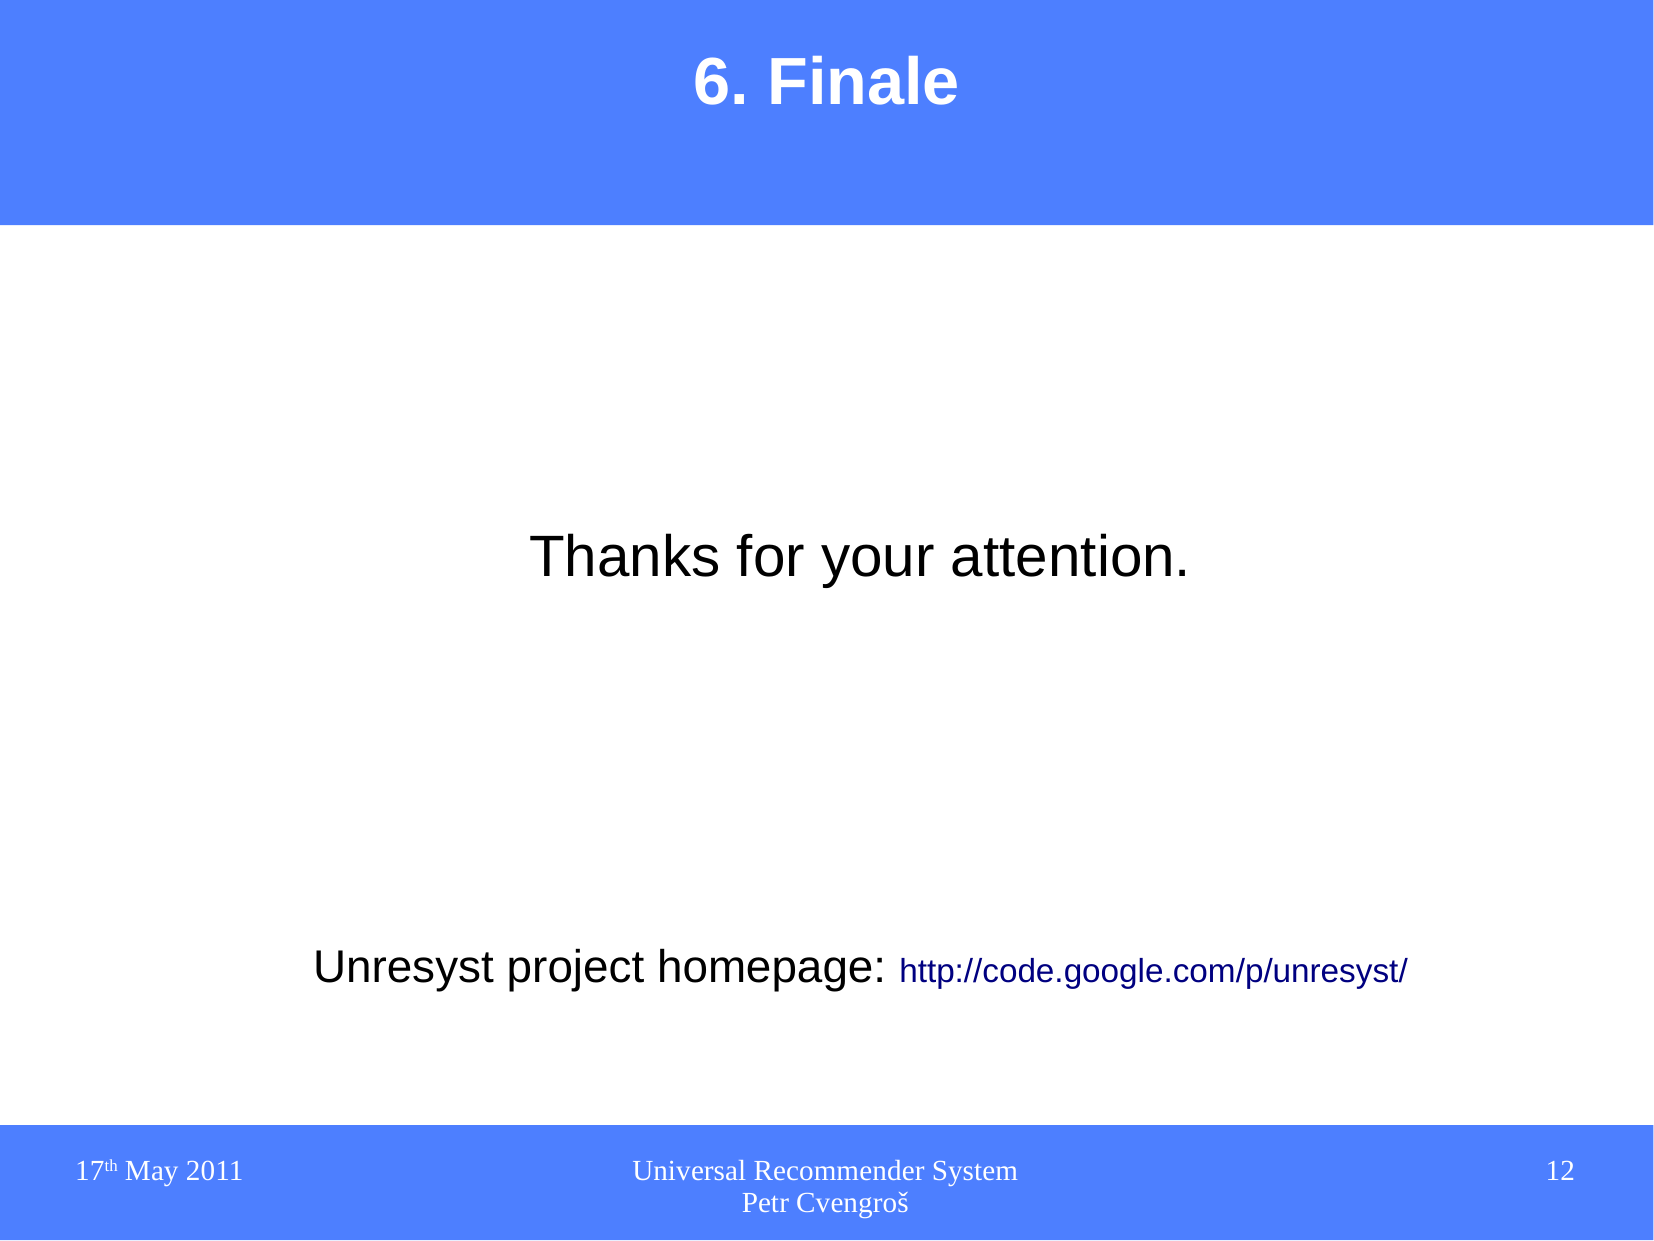

# 6. Finale
Thanks for your attention.
Unresyst project homepage: http://code.google.com/p/unresyst/
12